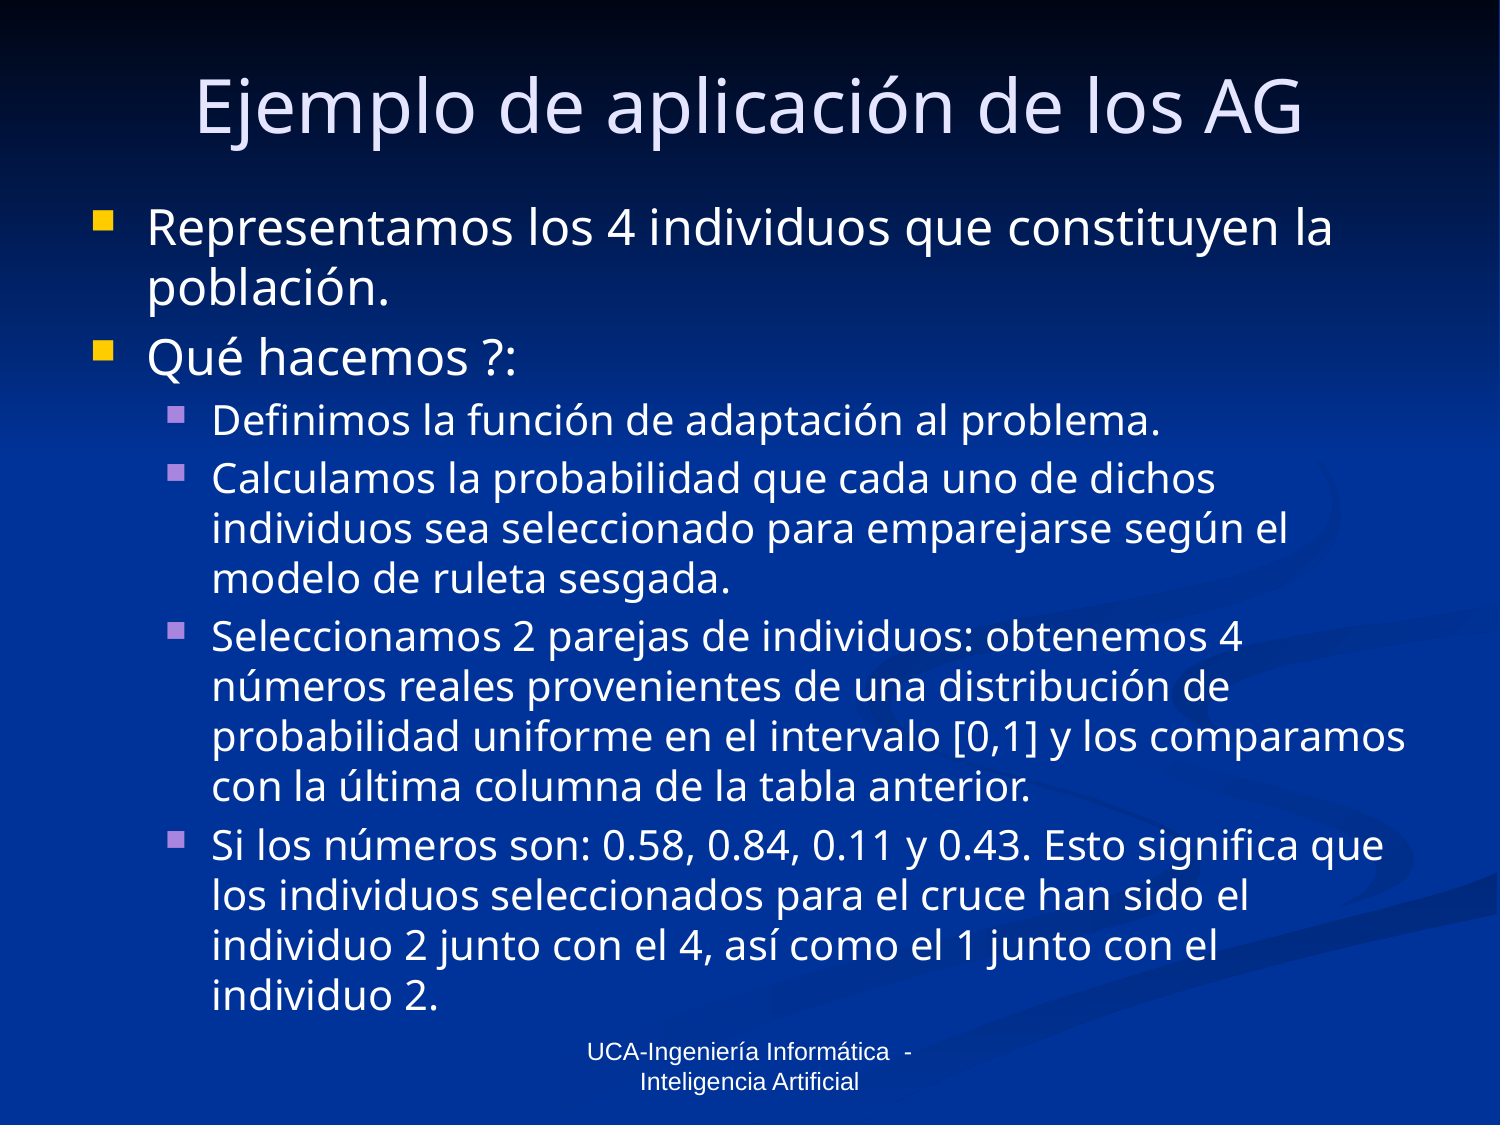

# Ejemplo de aplicación de los AG
Representamos los 4 individuos que constituyen la población.
Qué hacemos ?:
Definimos la función de adaptación al problema.
Calculamos la probabilidad que cada uno de dichos individuos sea seleccionado para emparejarse según el modelo de ruleta sesgada.
Seleccionamos 2 parejas de individuos: obtenemos 4 números reales provenientes de una distribución de probabilidad uniforme en el intervalo [0,1] y los comparamos con la última columna de la tabla anterior.
Si los números son: 0.58, 0.84, 0.11 y 0.43. Esto significa que los individuos seleccionados para el cruce han sido el individuo 2 junto con el 4, así como el 1 junto con el individuo 2.
UCA-Ingeniería Informática - Inteligencia Artificial